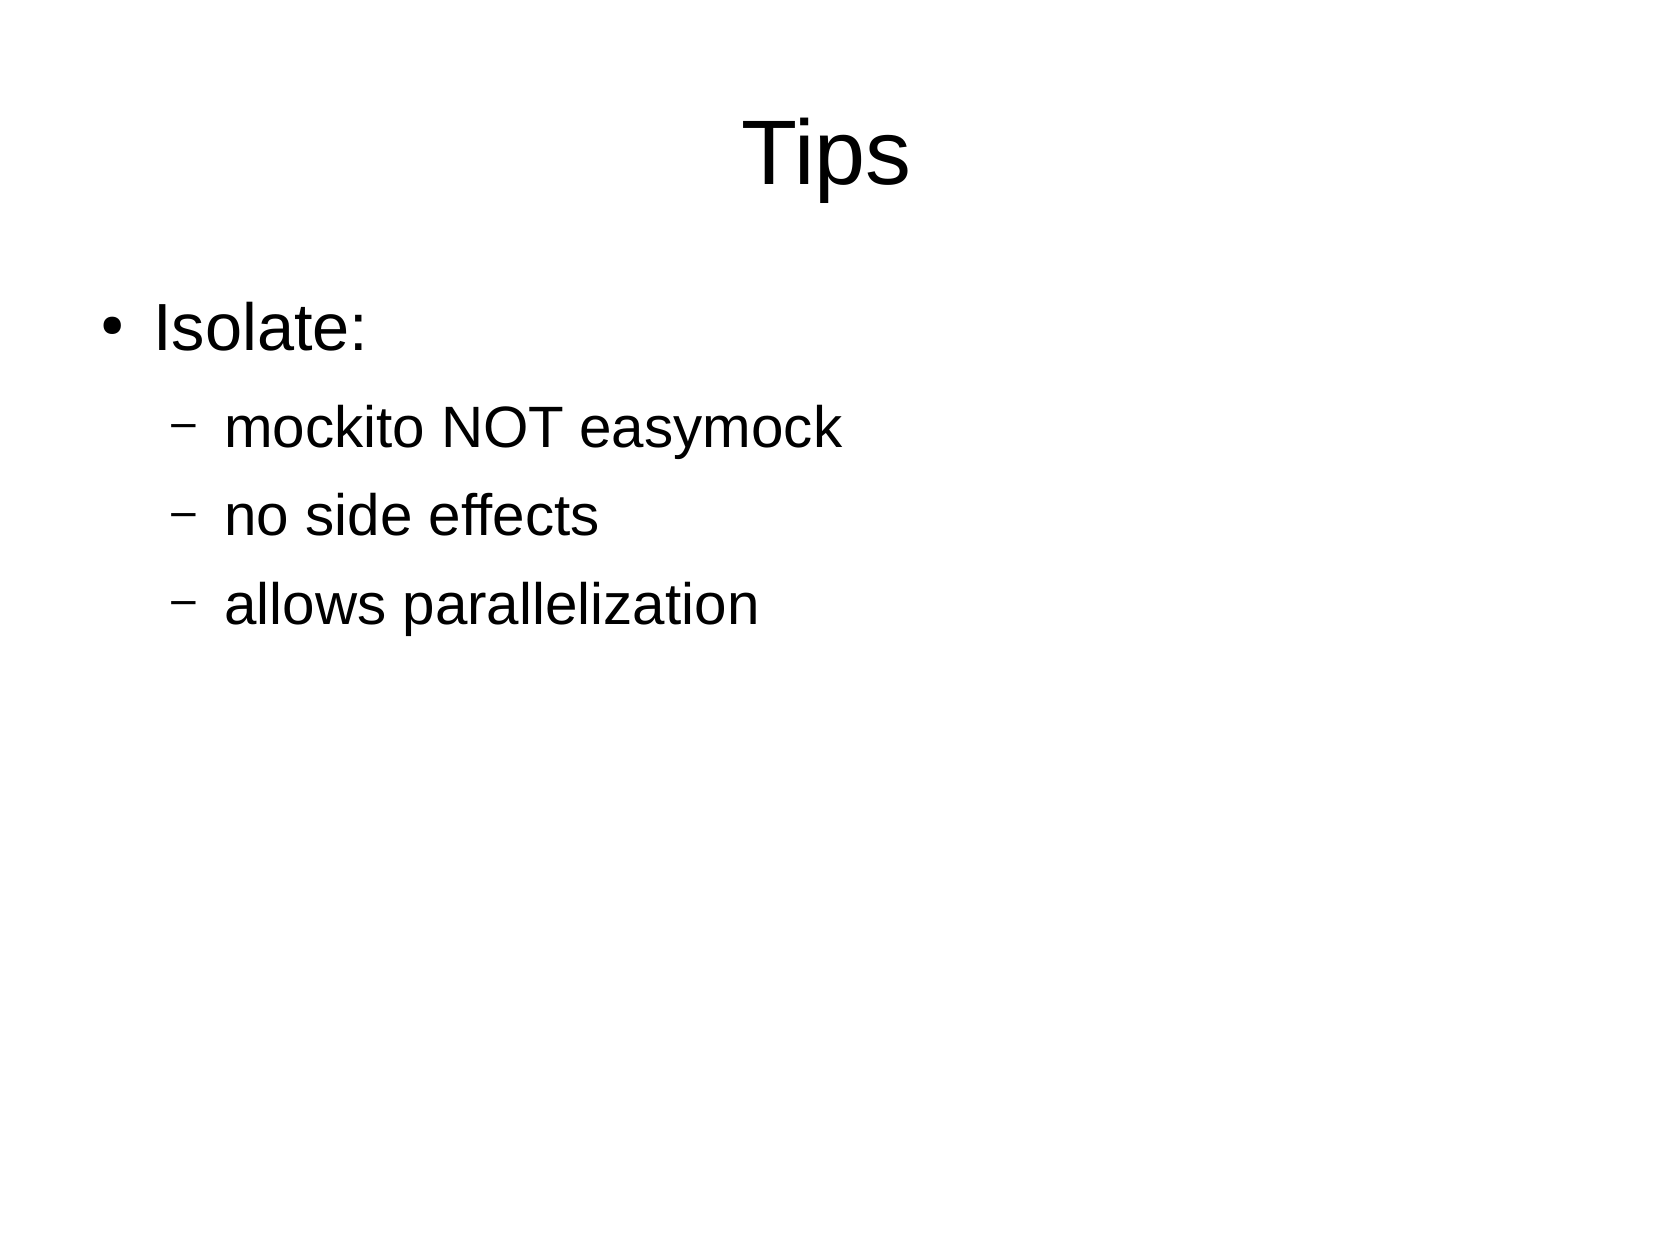

# Tips
Isolate:
mockito NOT easymock
no side effects
allows parallelization